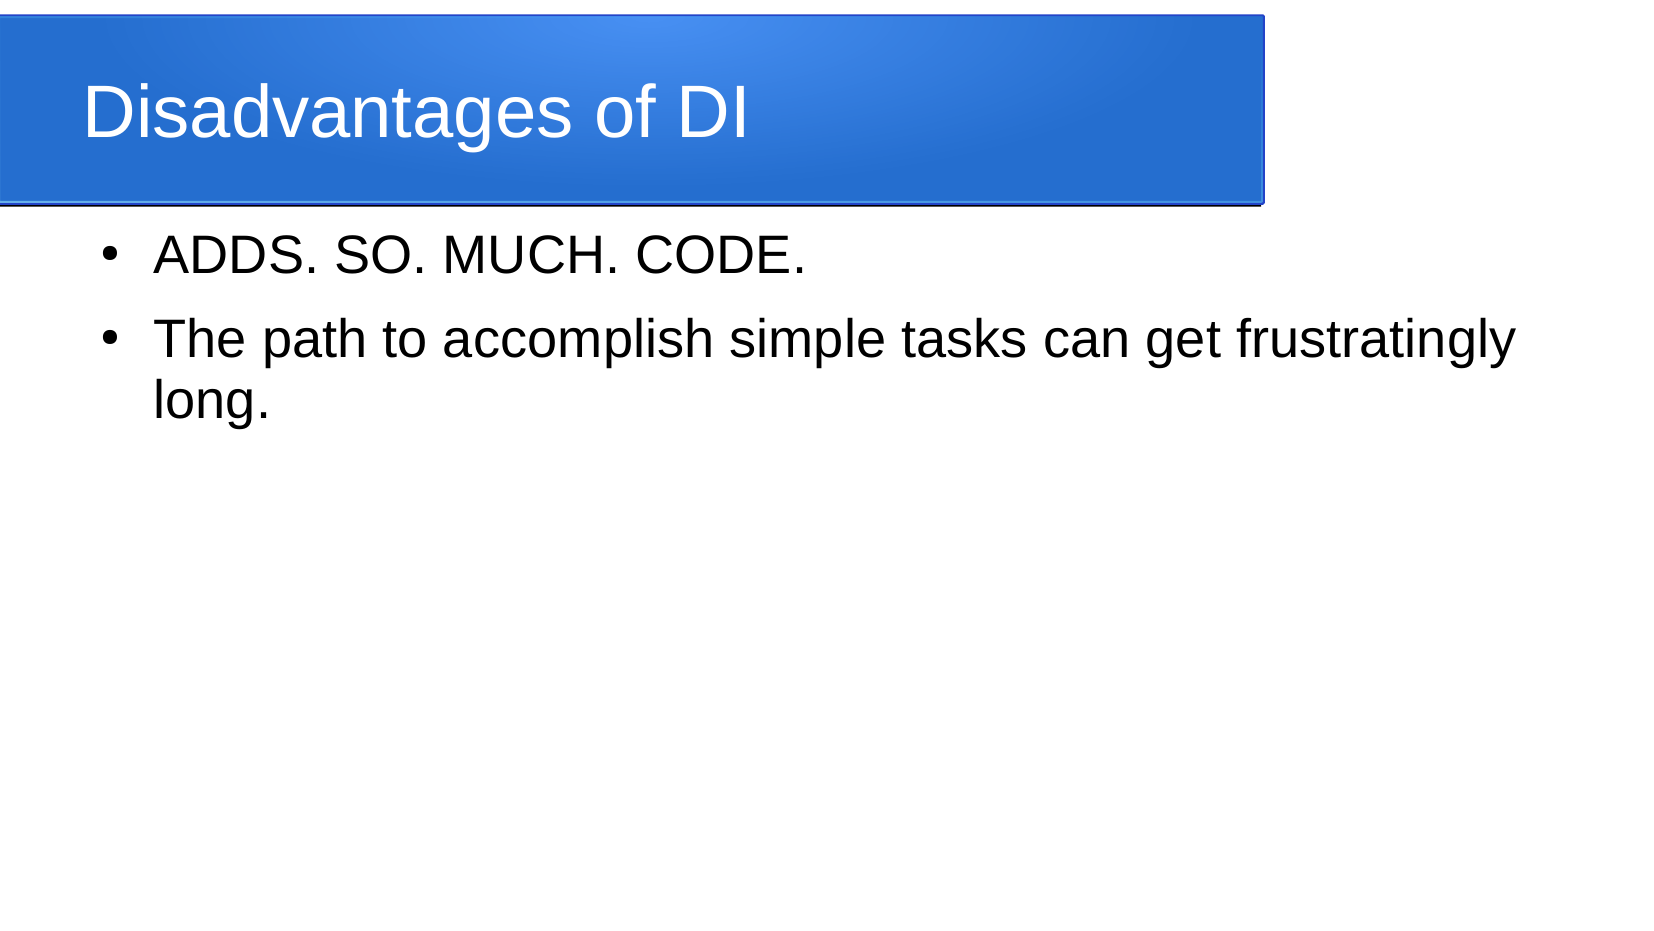

# Disadvantages of DI
ADDS. SO. MUCH. CODE.
The path to accomplish simple tasks can get frustratingly long.